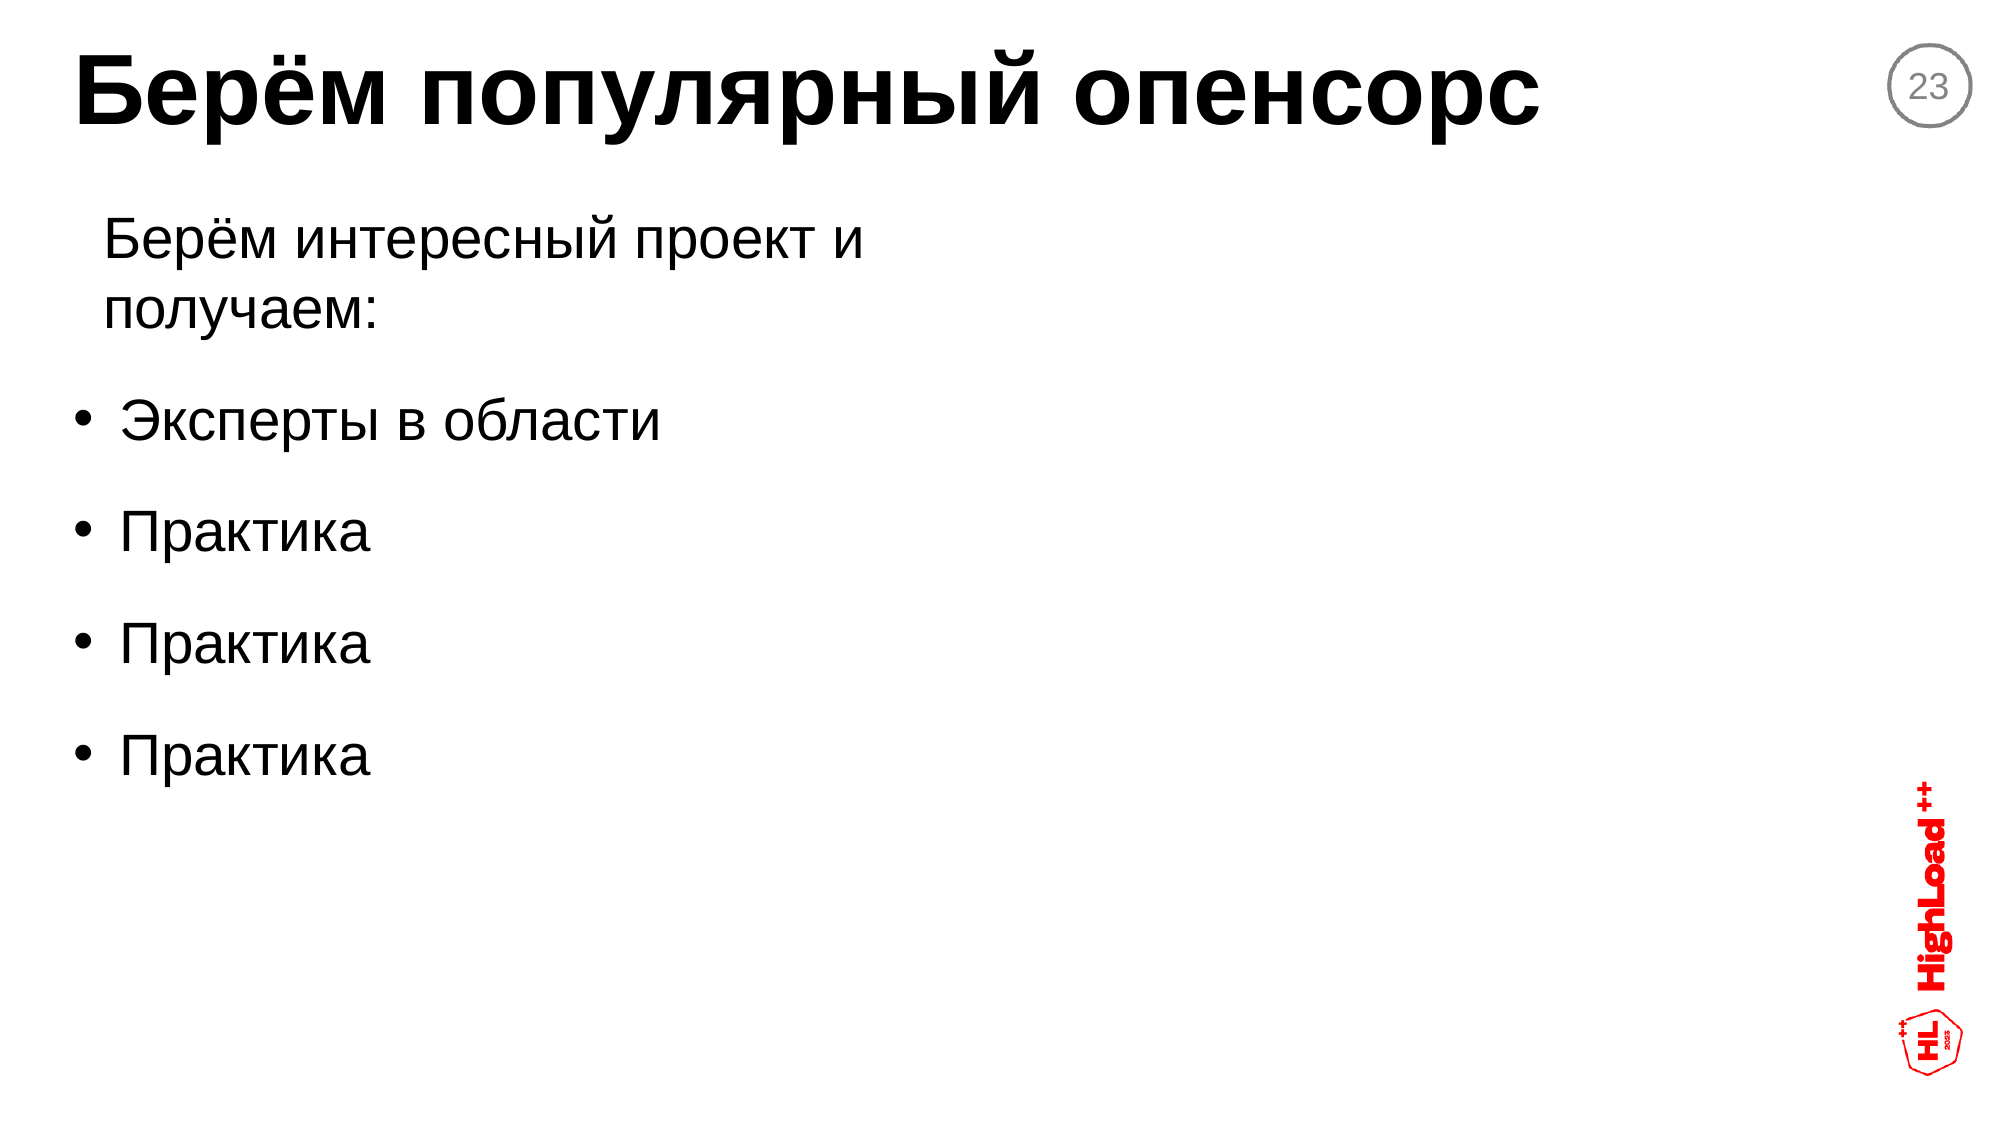

# Берём популярный опенсорс
23
Берём интересный проект и получаем:
 Эксперты в области
 Практика
 Практика
 Практика